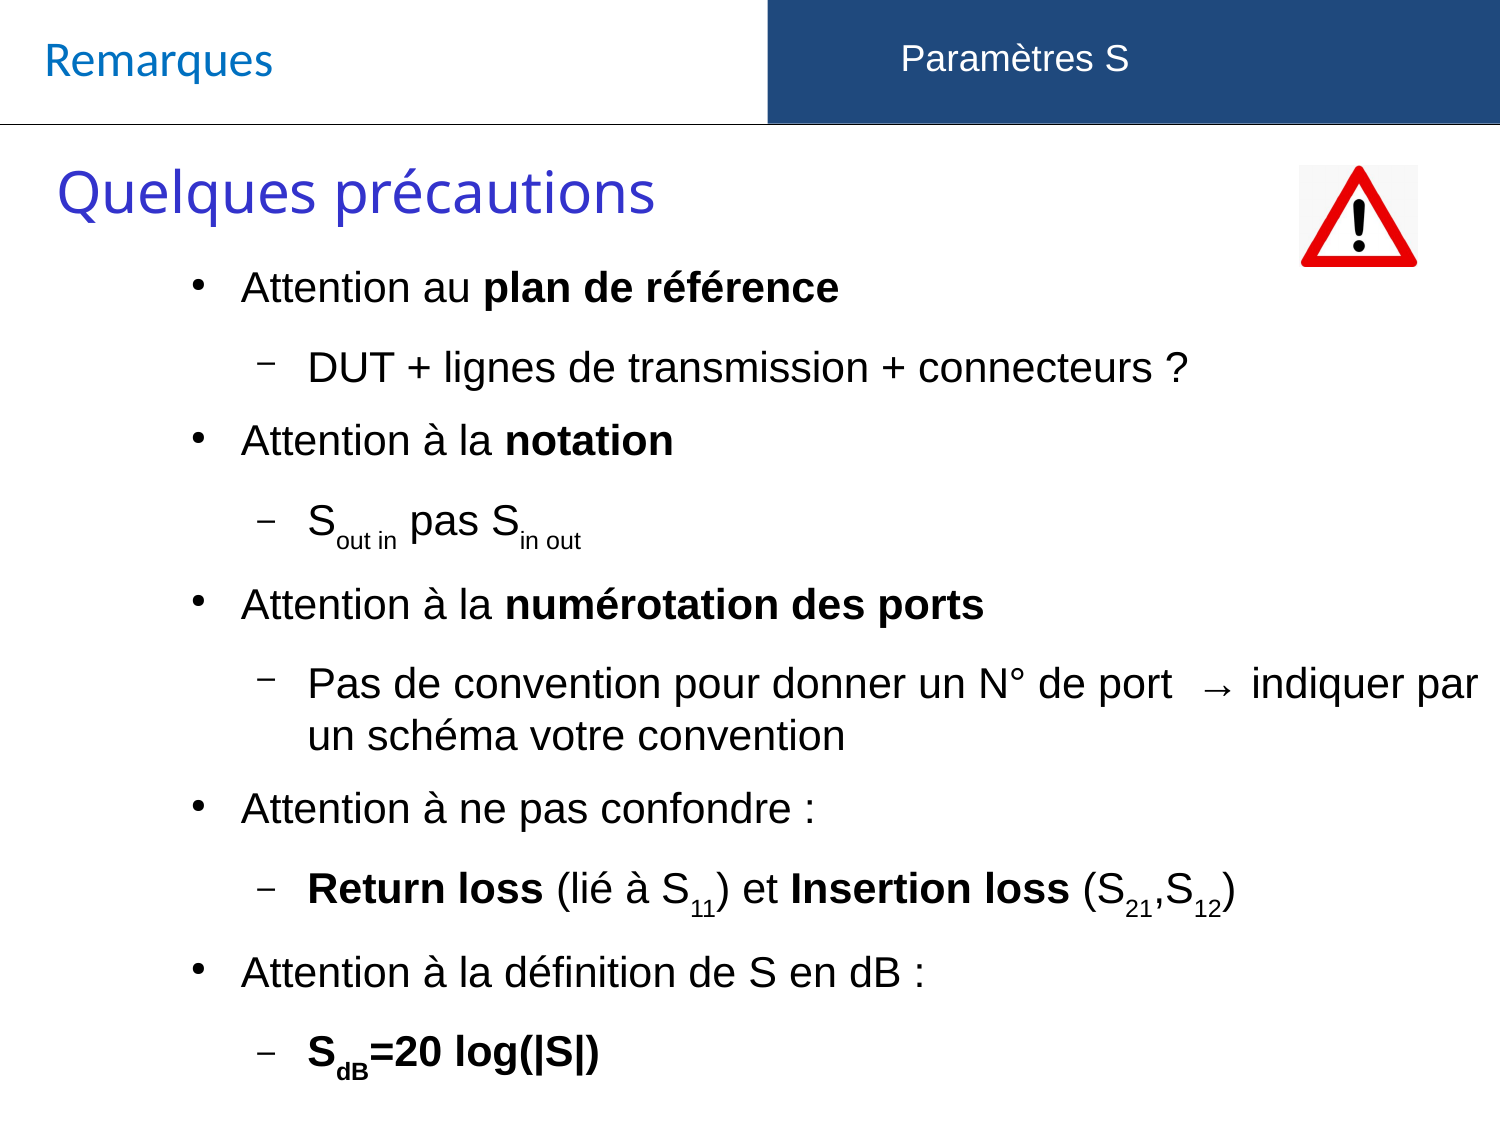

DUT GEII
Remarques
Paramètres S
Quelques précautions
# Attention au plan de référence
DUT + lignes de transmission + connecteurs ?
Attention à la notation
Sout in pas Sin out
Attention à la numérotation des ports
Pas de convention pour donner un N° de port → indiquer par un schéma votre convention
Attention à ne pas confondre :
Return loss (lié à S11) et Insertion loss (S21,S12)
Attention à la définition de S en dB :
SdB=20 log(|S|)